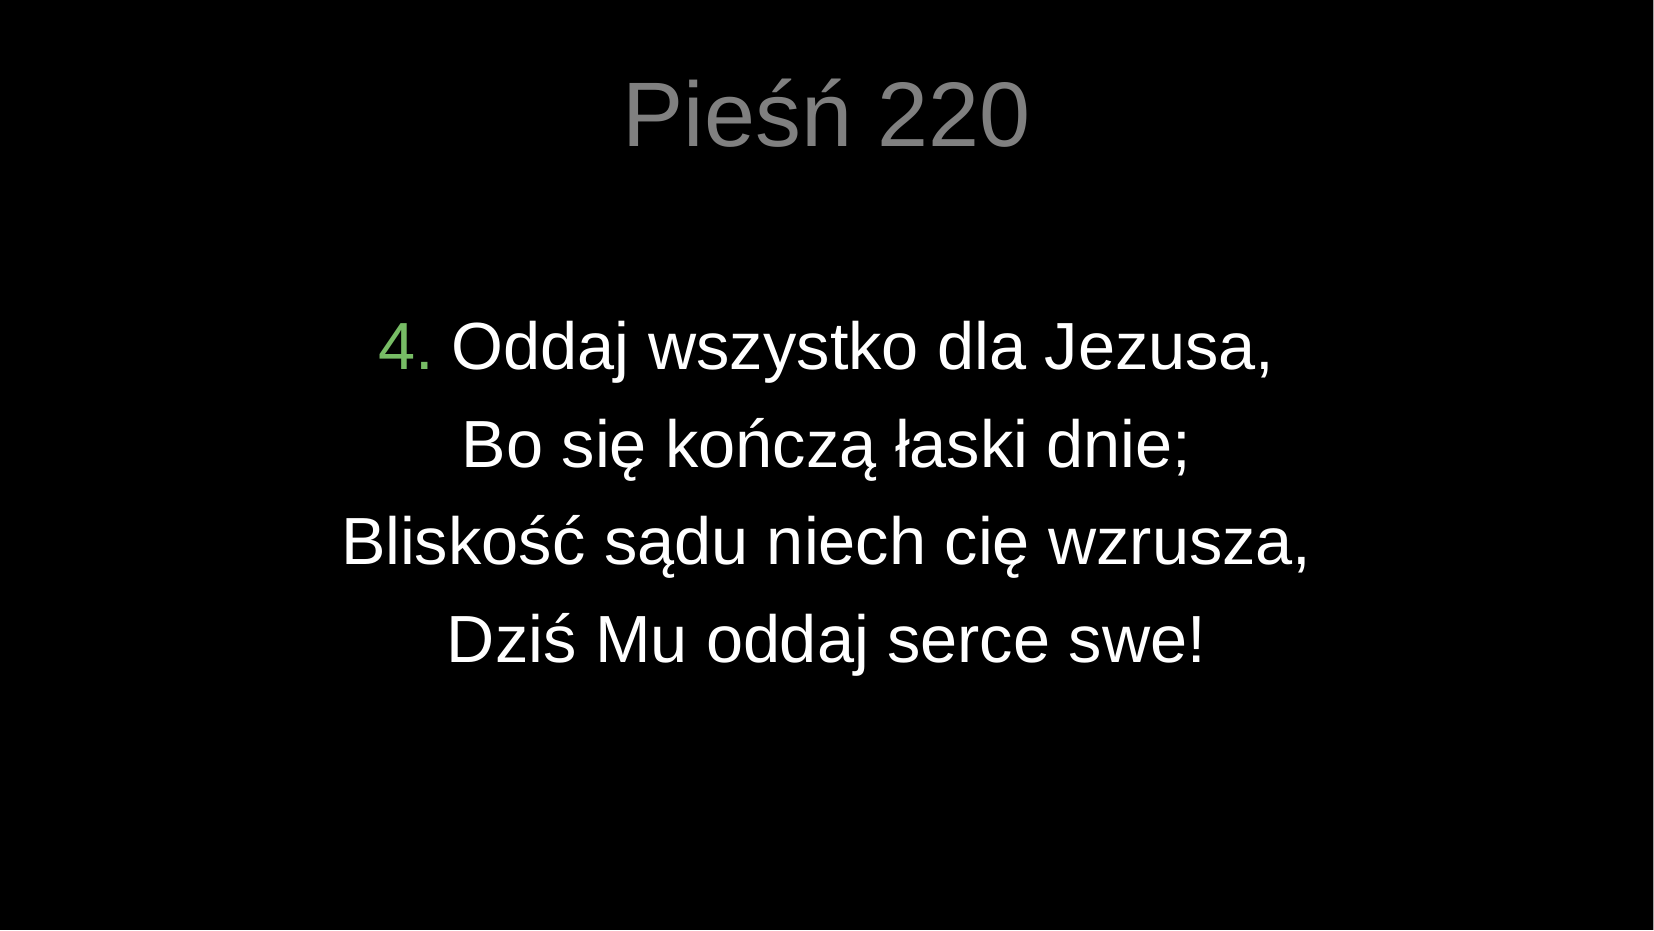

# Pieśń 220
4. Oddaj wszystko dla Jezusa,
Bo się kończą łaski dnie;
Bliskość sądu niech cię wzrusza,
Dziś Mu oddaj serce swe!